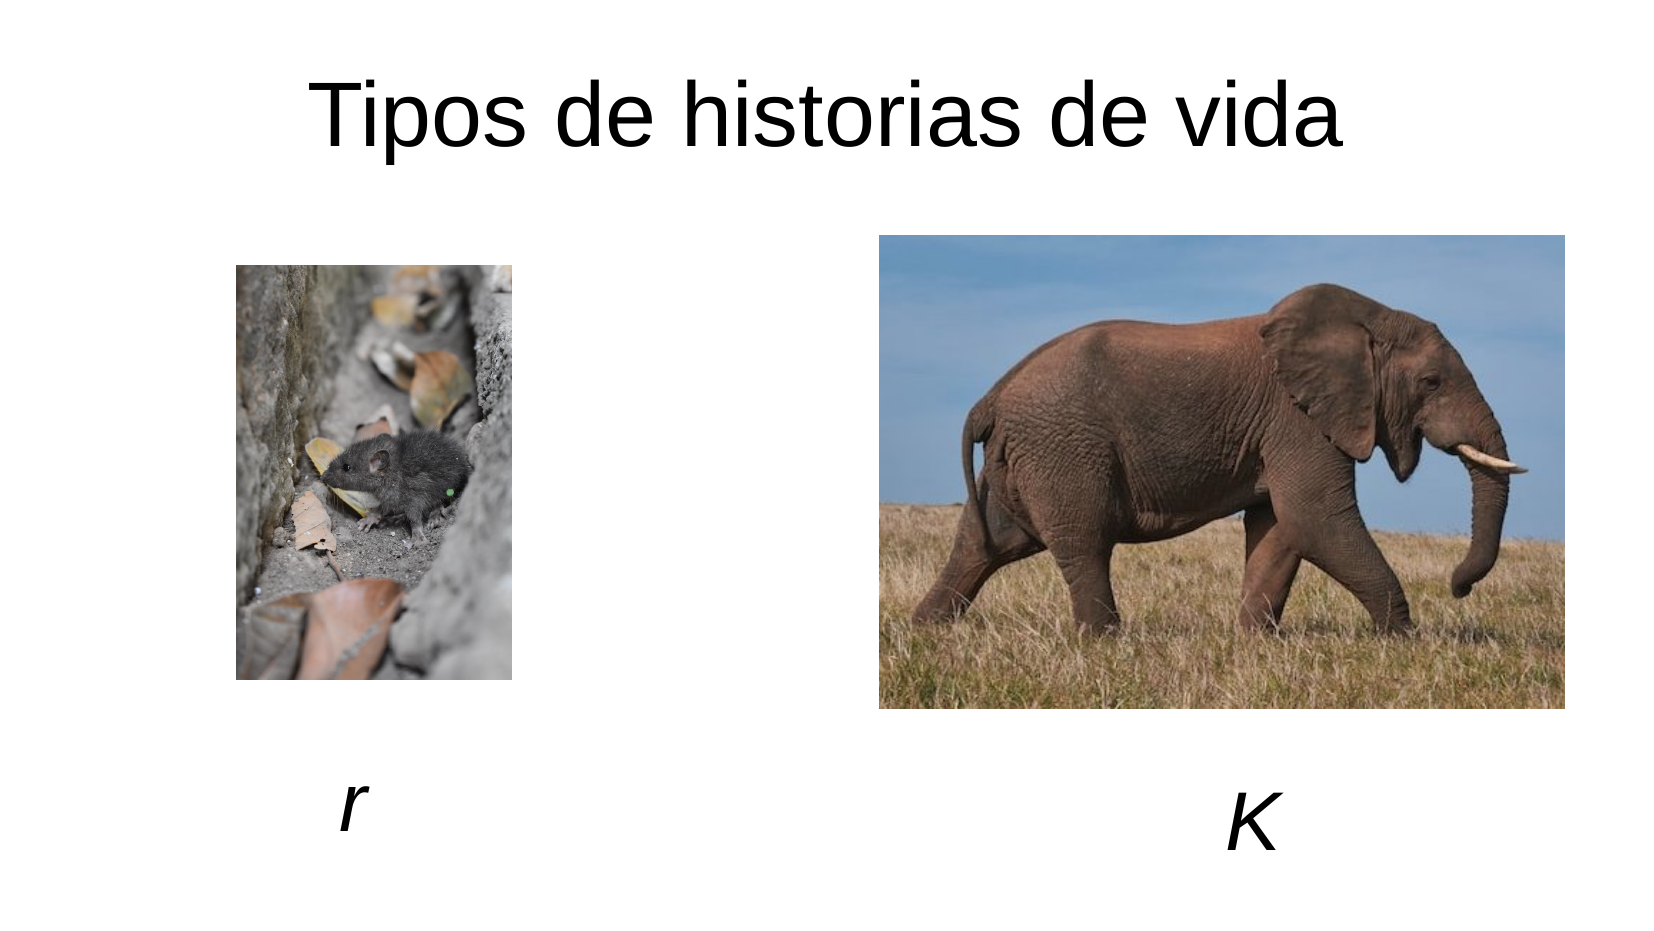

# Tipos de historias de vida
r
K